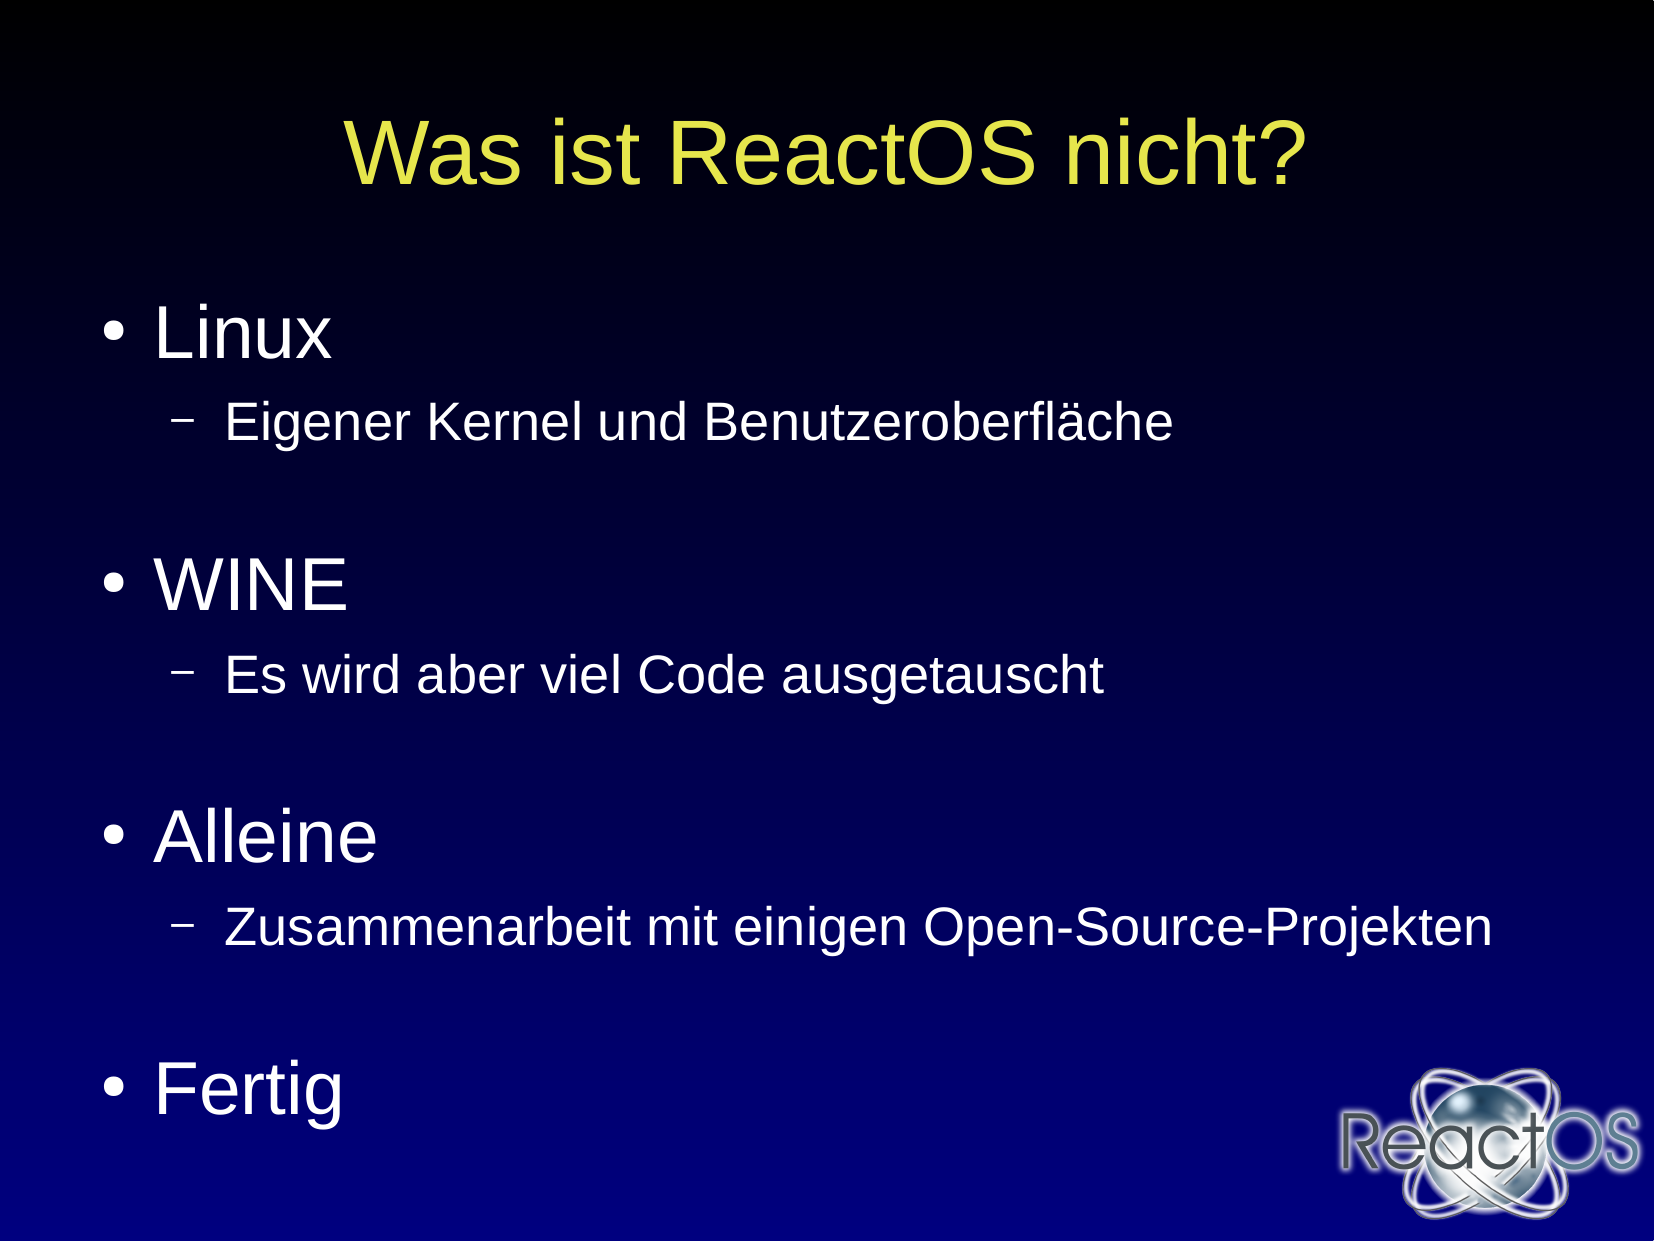

# Was ist ReactOS nicht?
Linux
Eigener Kernel und Benutzeroberfläche
WINE
Es wird aber viel Code ausgetauscht
Alleine
Zusammenarbeit mit einigen Open-Source-Projekten
Fertig